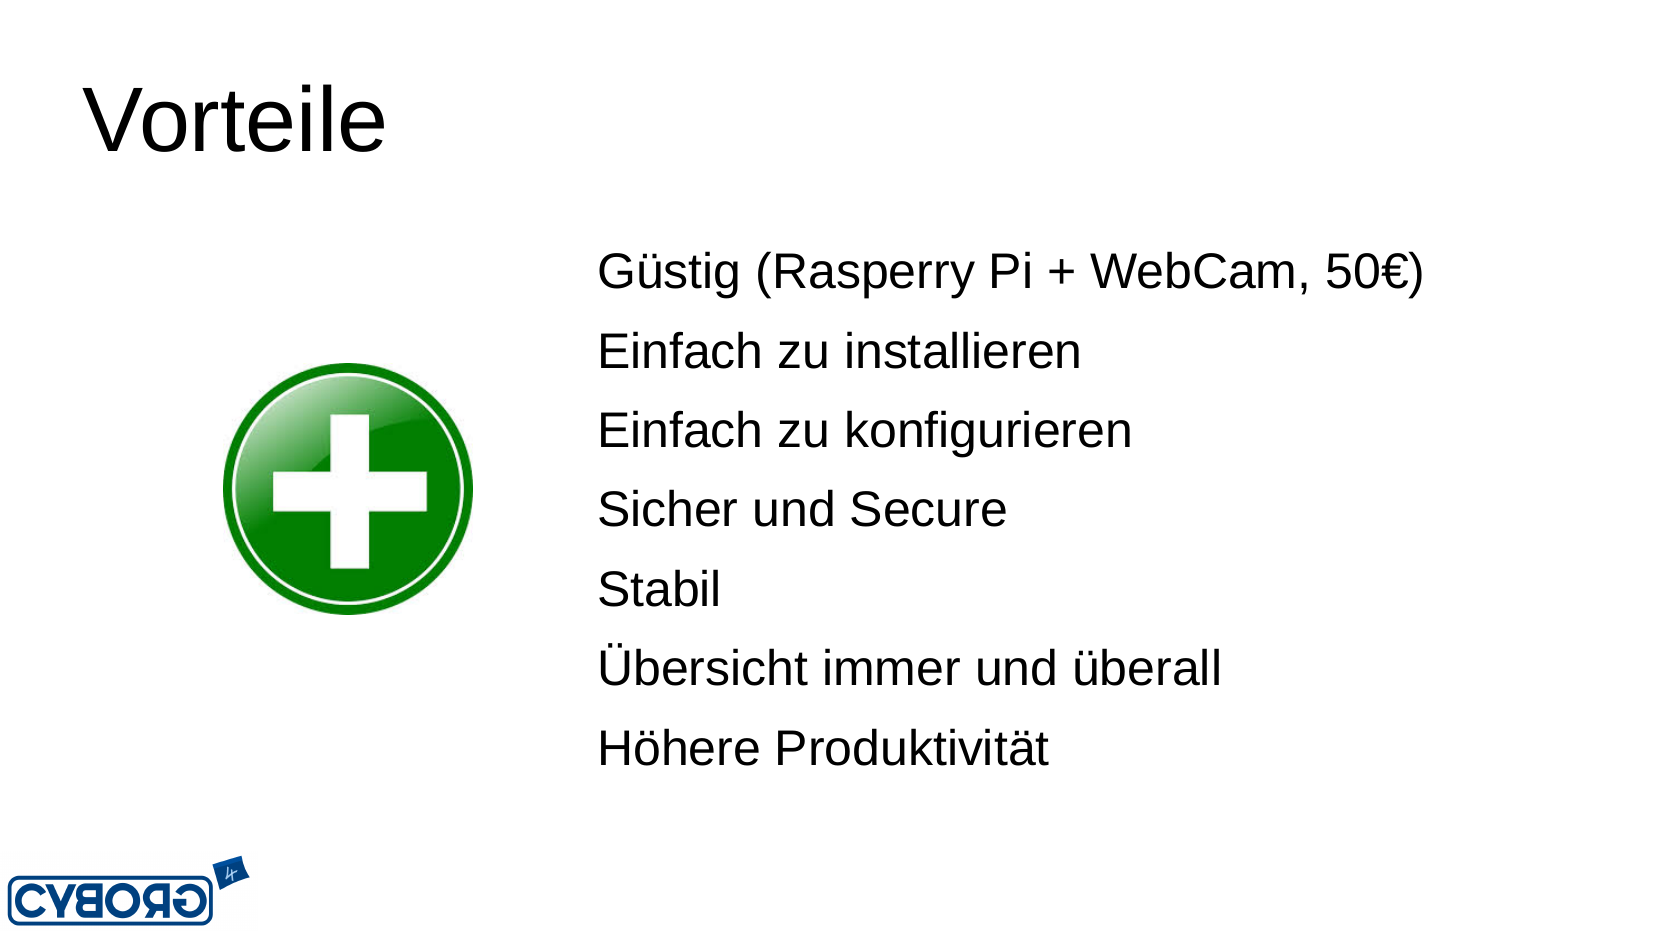

# Vorteile
Güstig (Rasperry Pi + WebCam, 50€)
Einfach zu installieren
Einfach zu konfigurieren
Sicher und Secure
Stabil
Übersicht immer und überall
Höhere Produktivität